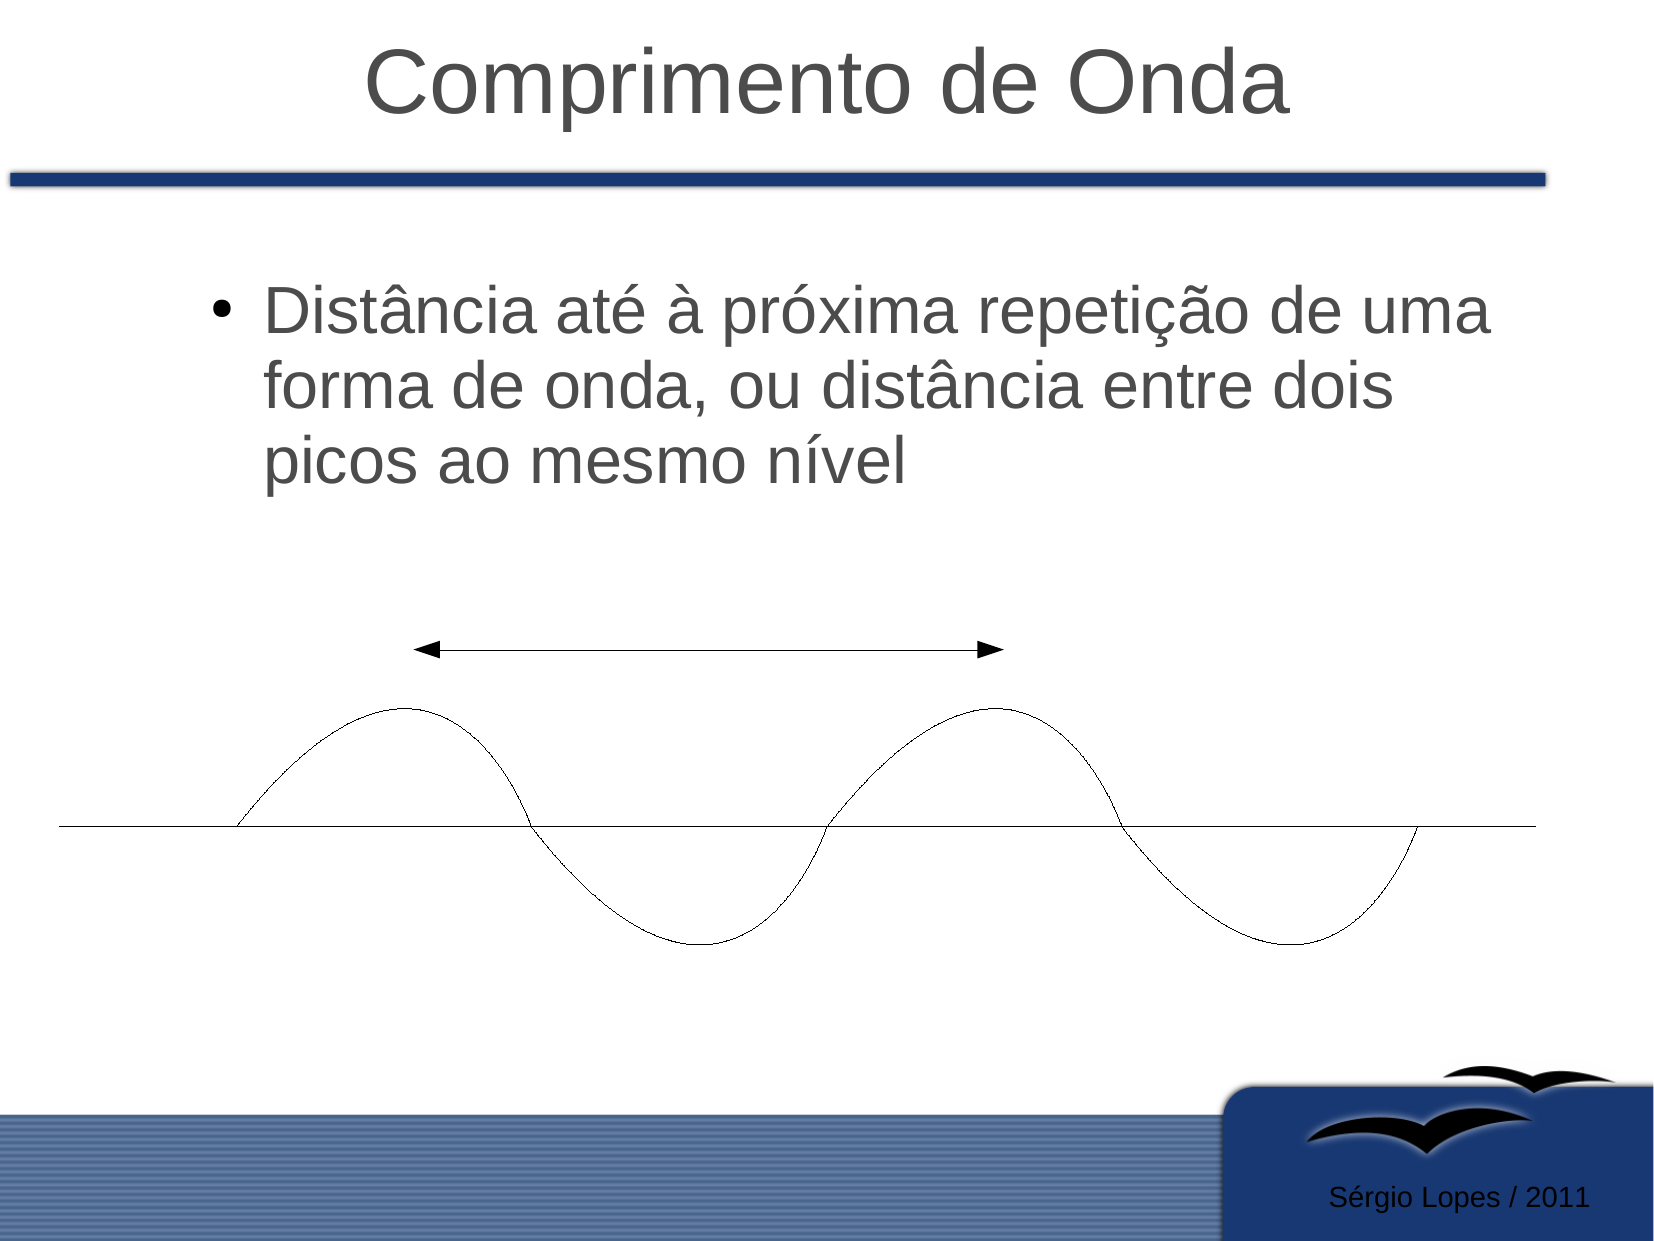

# Comprimento de Onda
Distância até à próxima repetição de uma forma de onda, ou distância entre dois picos ao mesmo nível
Sérgio Lopes / 2011